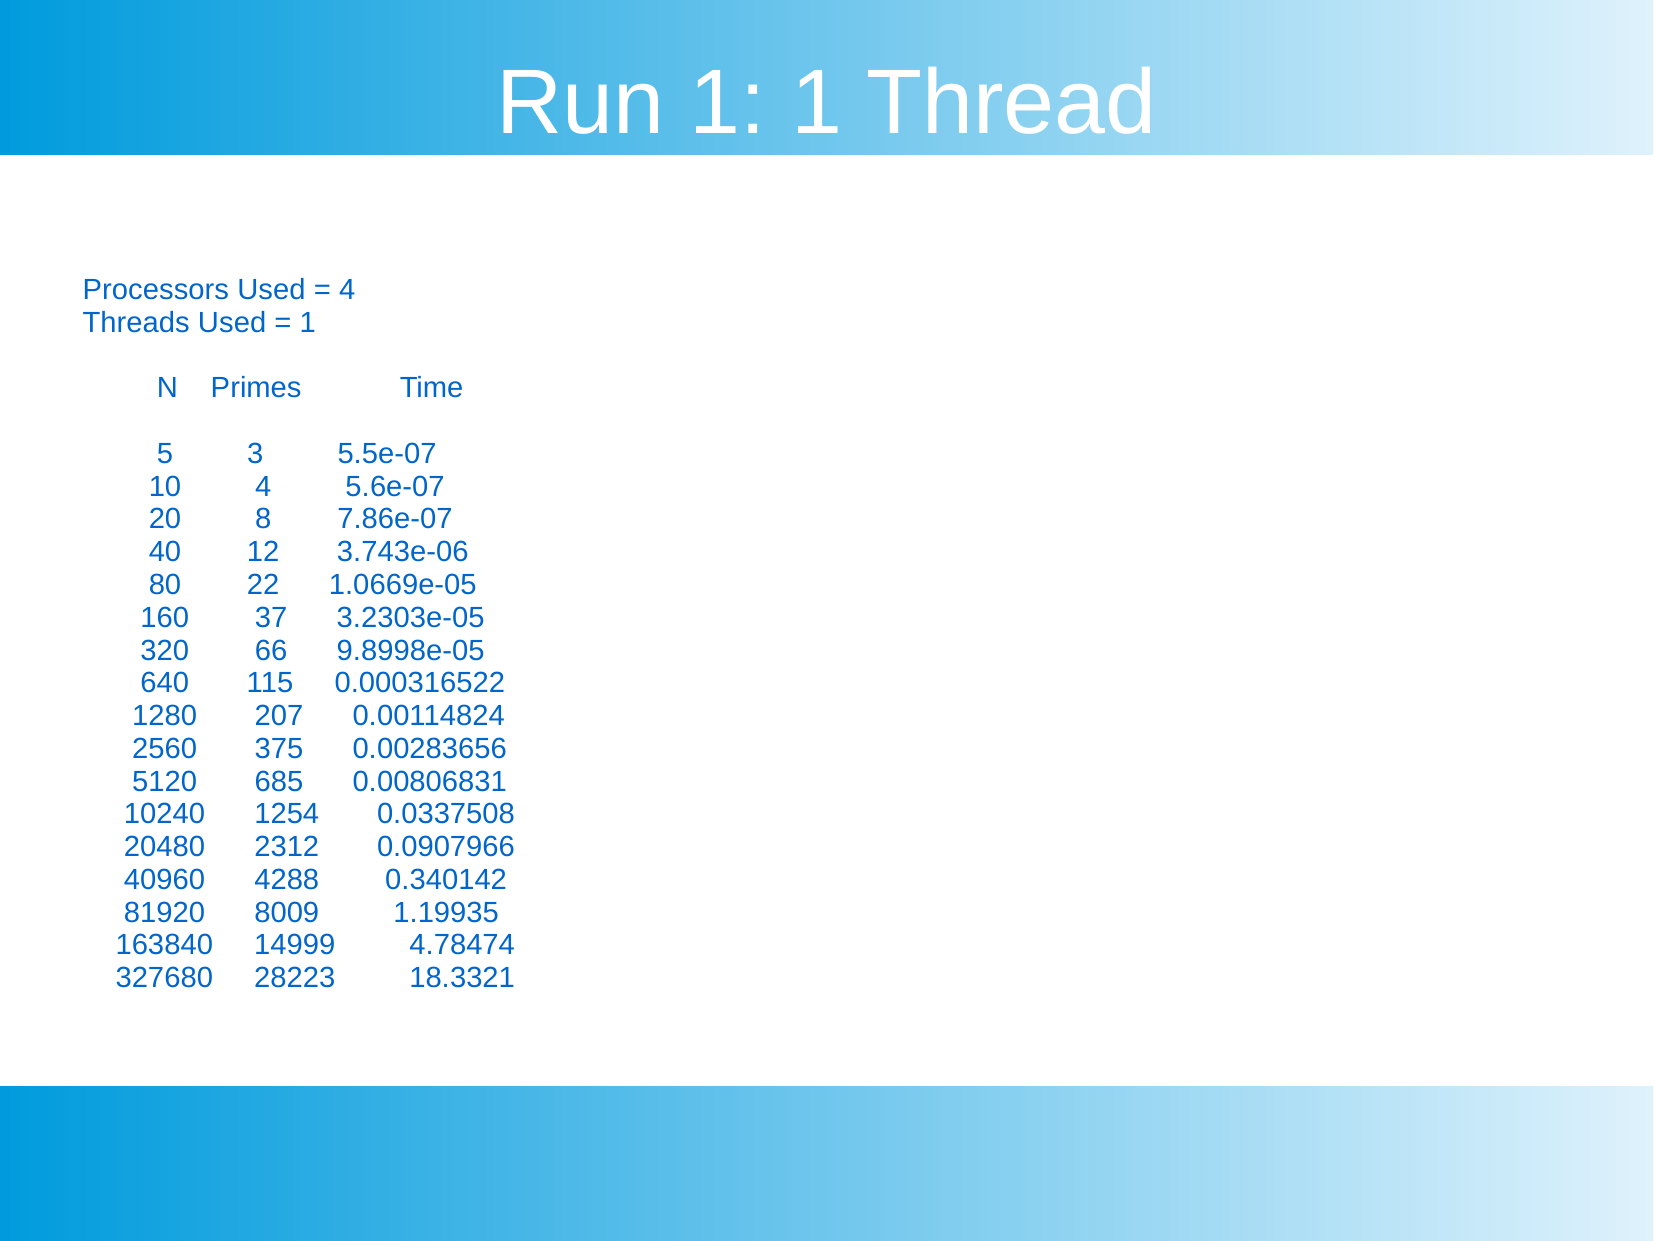

# Run 1: 1 Thread
Processors Used = 4
Threads Used = 1
 N Primes Time
 5 3 5.5e-07
 10 4 5.6e-07
 20 8 7.86e-07
 40 12 3.743e-06
 80 22 1.0669e-05
 160 37 3.2303e-05
 320 66 9.8998e-05
 640 115 0.000316522
 1280 207 0.00114824
 2560 375 0.00283656
 5120 685 0.00806831
 10240 1254 0.0337508
 20480 2312 0.0907966
 40960 4288 0.340142
 81920 8009 1.19935
 163840 14999 4.78474
 327680 28223 18.3321